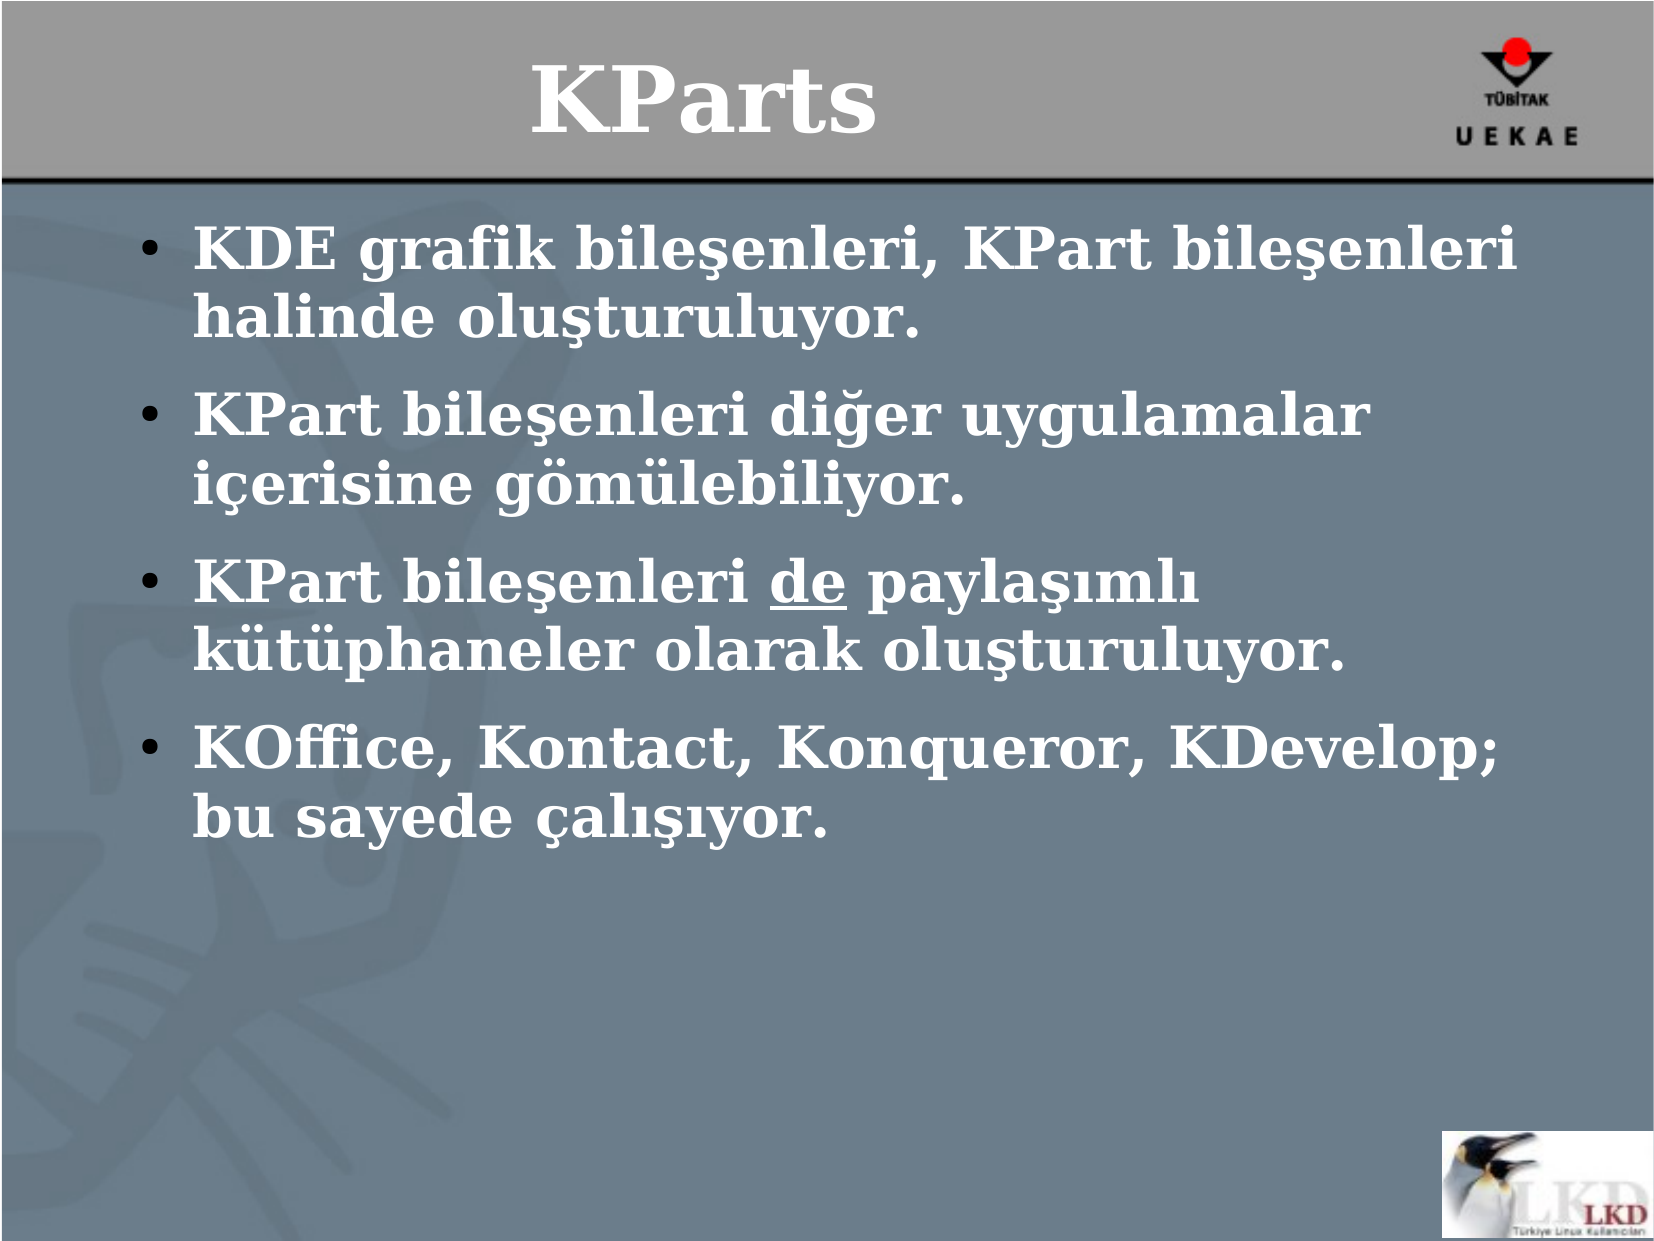

# KParts
KDE grafik bileşenleri, KPart bileşenleri halinde oluşturuluyor.
KPart bileşenleri diğer uygulamalar içerisine gömülebiliyor.
KPart bileşenleri de paylaşımlı kütüphaneler olarak oluşturuluyor.
KOffice, Kontact, Konqueror, KDevelop; bu sayede çalışıyor.